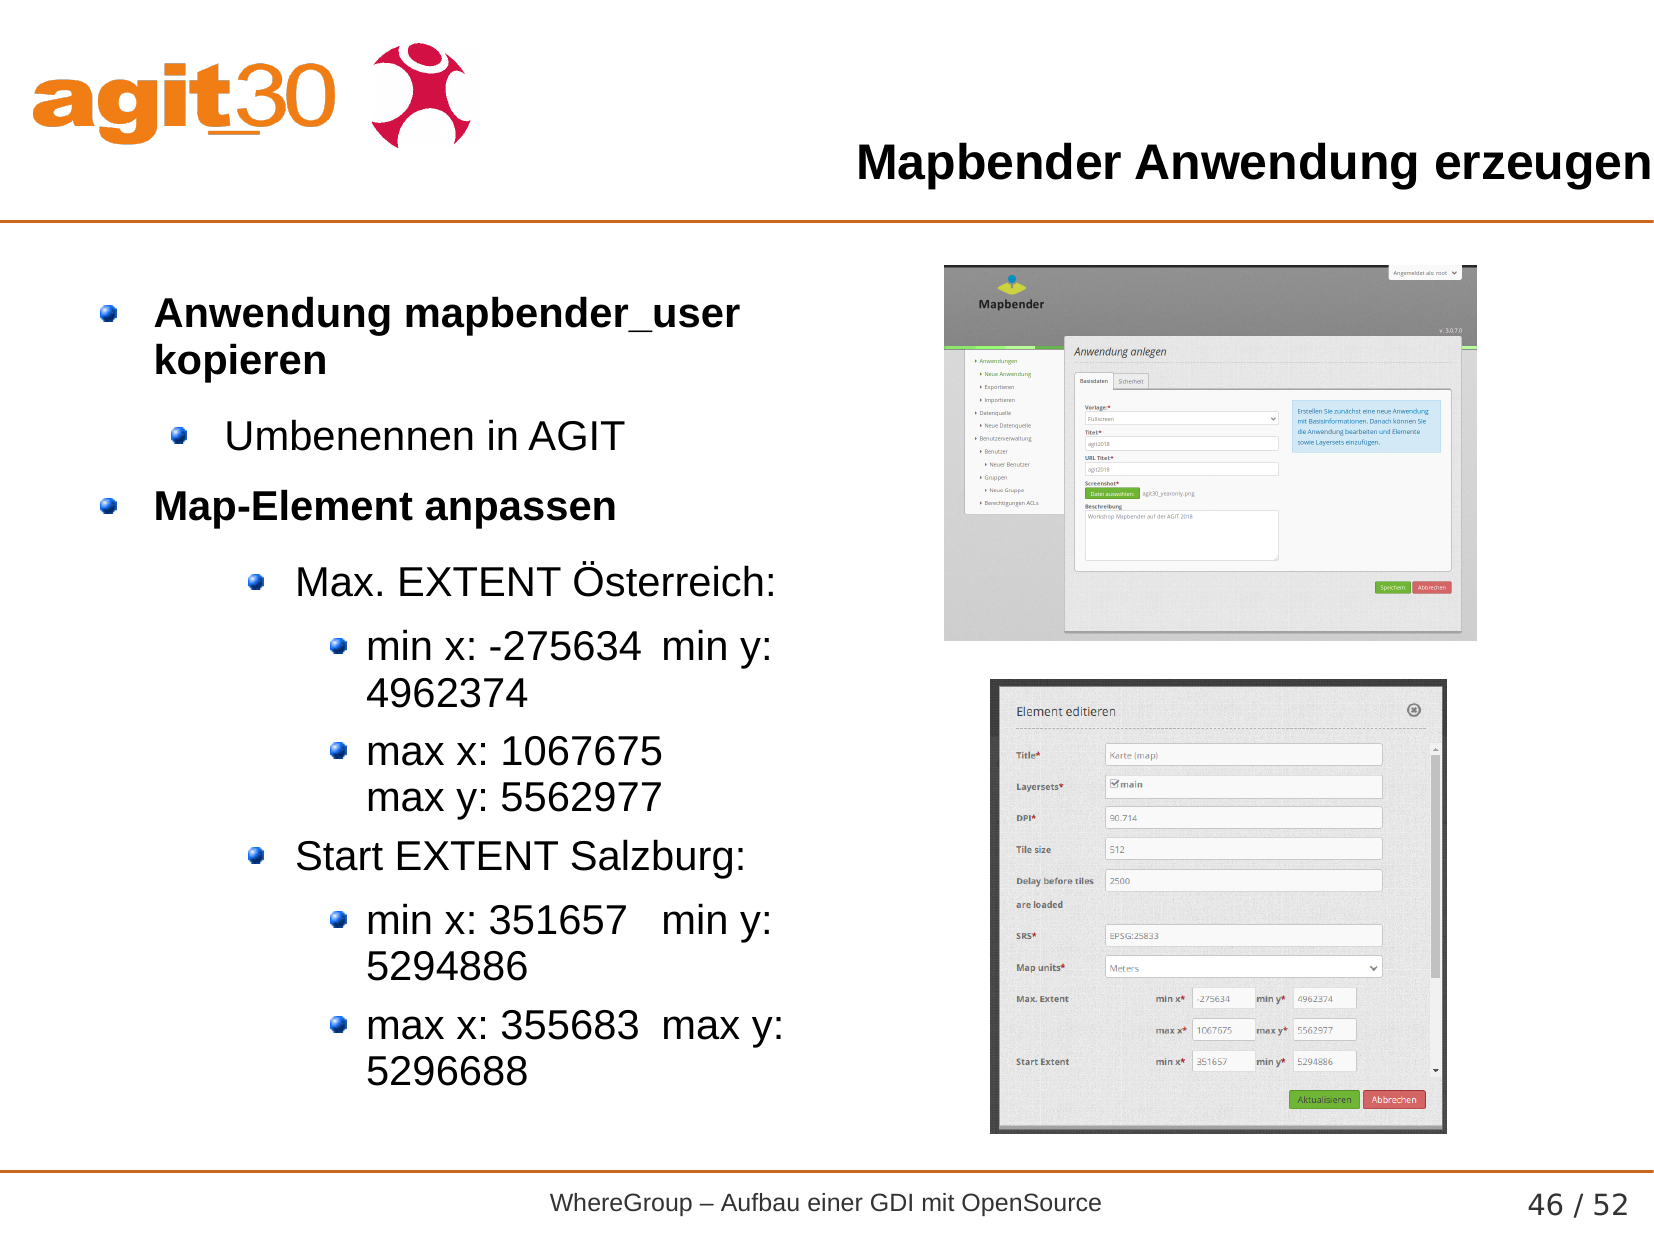

# Mapbender Anwendung erzeugen
Anwendung mapbender_user kopieren
Umbenennen in AGIT
Map-Element anpassen
Max. EXTENT Österreich:
min x: -275634	min y: 4962374
max x: 1067675	max y: 5562977
Start EXTENT Salzburg:
min x: 351657	min y: 5294886
max x: 355683	max y: 5296688